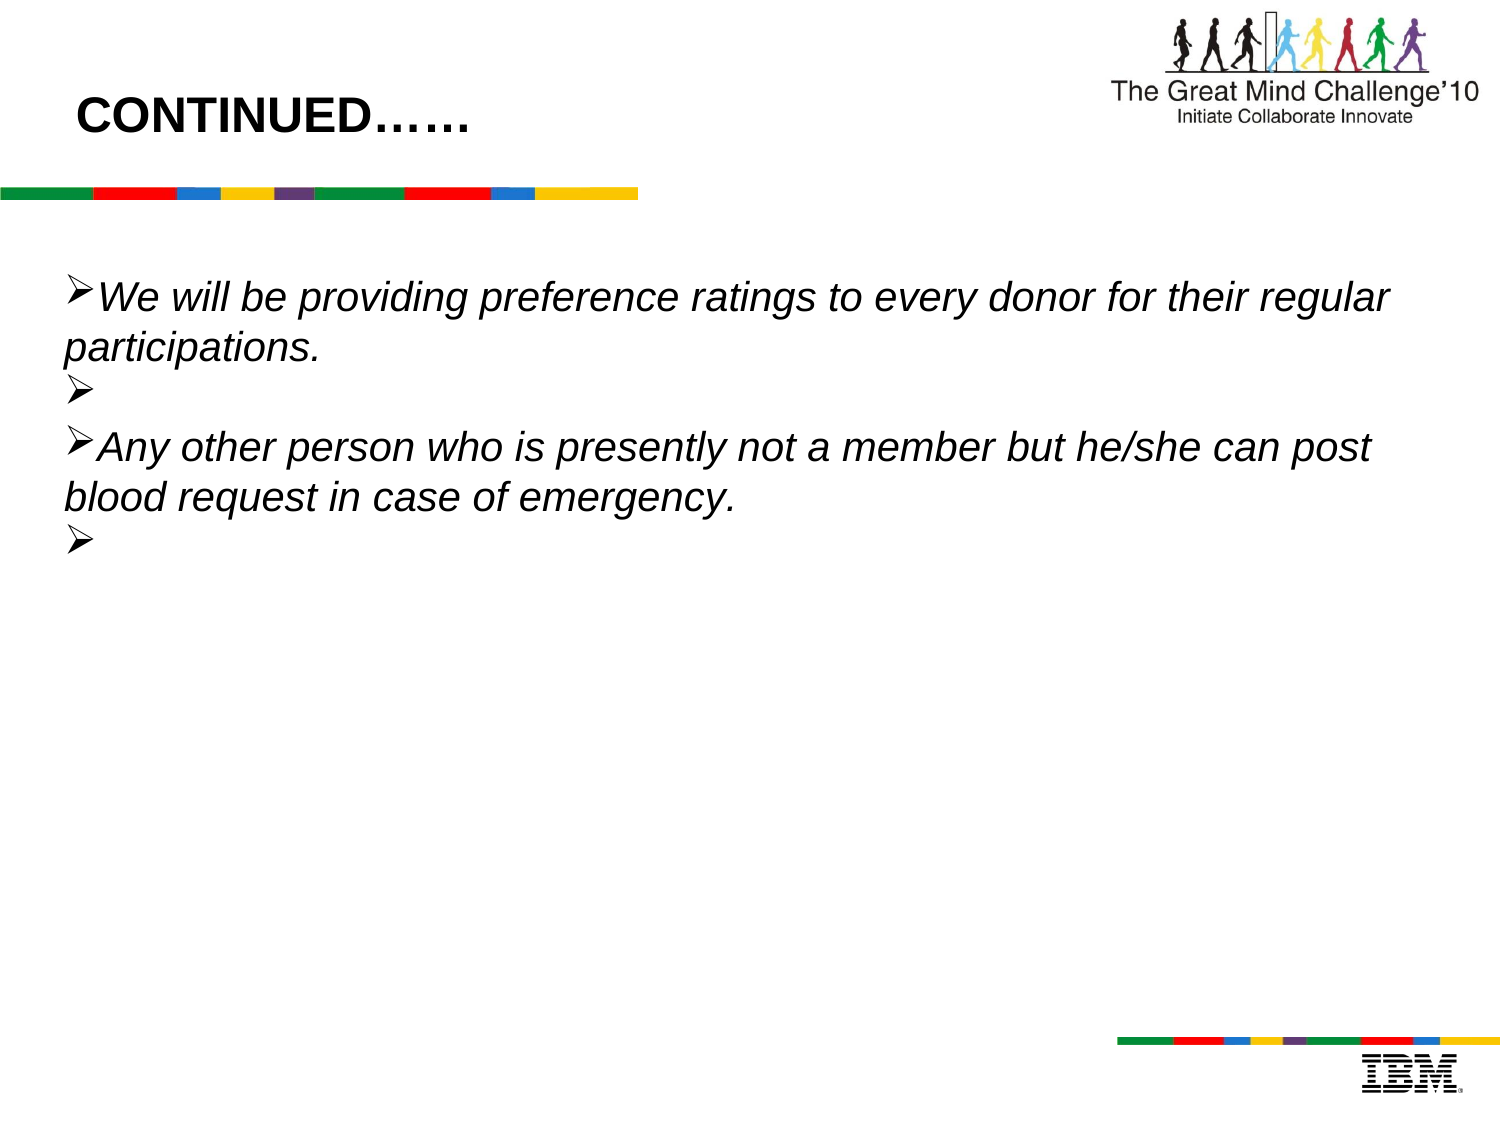

CONTINUED……
We will be providing preference ratings to every donor for their regular participations.
Any other person who is presently not a member but he/she can post blood request in case of emergency.